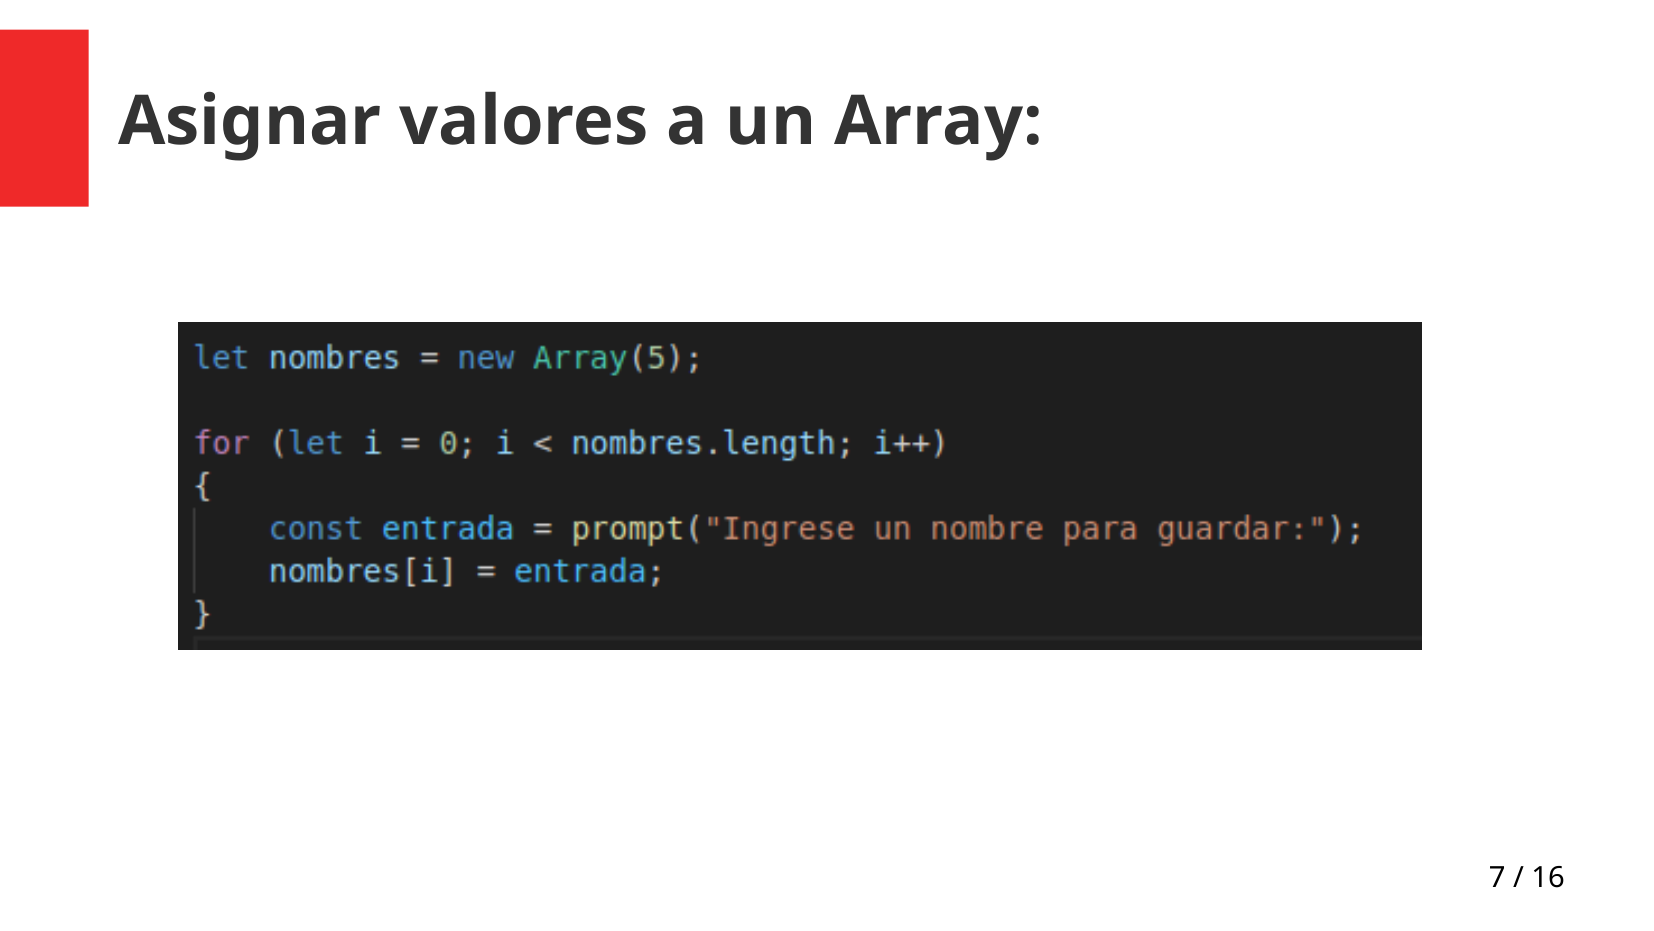

# Asignar valores a un Array:
7